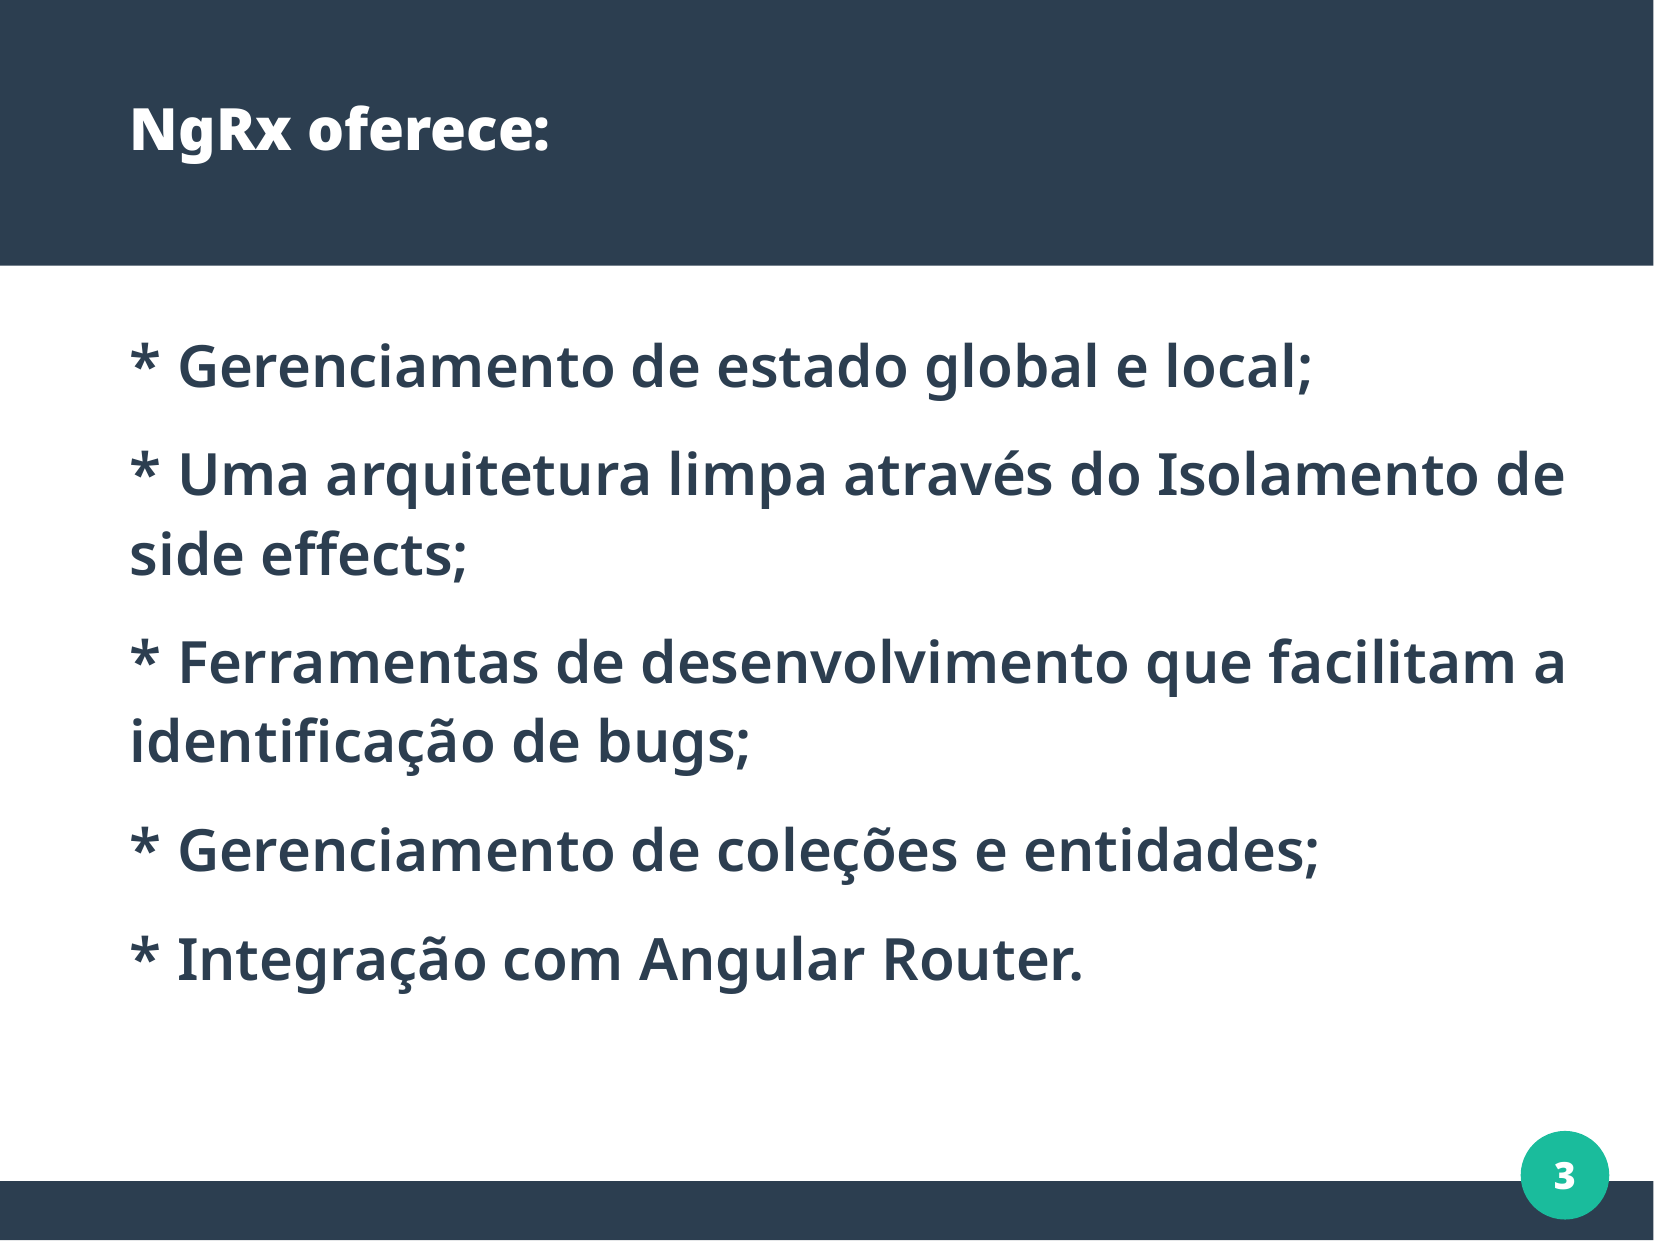

# NgRx oferece:
* Gerenciamento de estado global e local;
* Uma arquitetura limpa através do Isolamento de side effects;
* Ferramentas de desenvolvimento que facilitam a identificação de bugs;
* Gerenciamento de coleções e entidades;
* Integração com Angular Router.
3